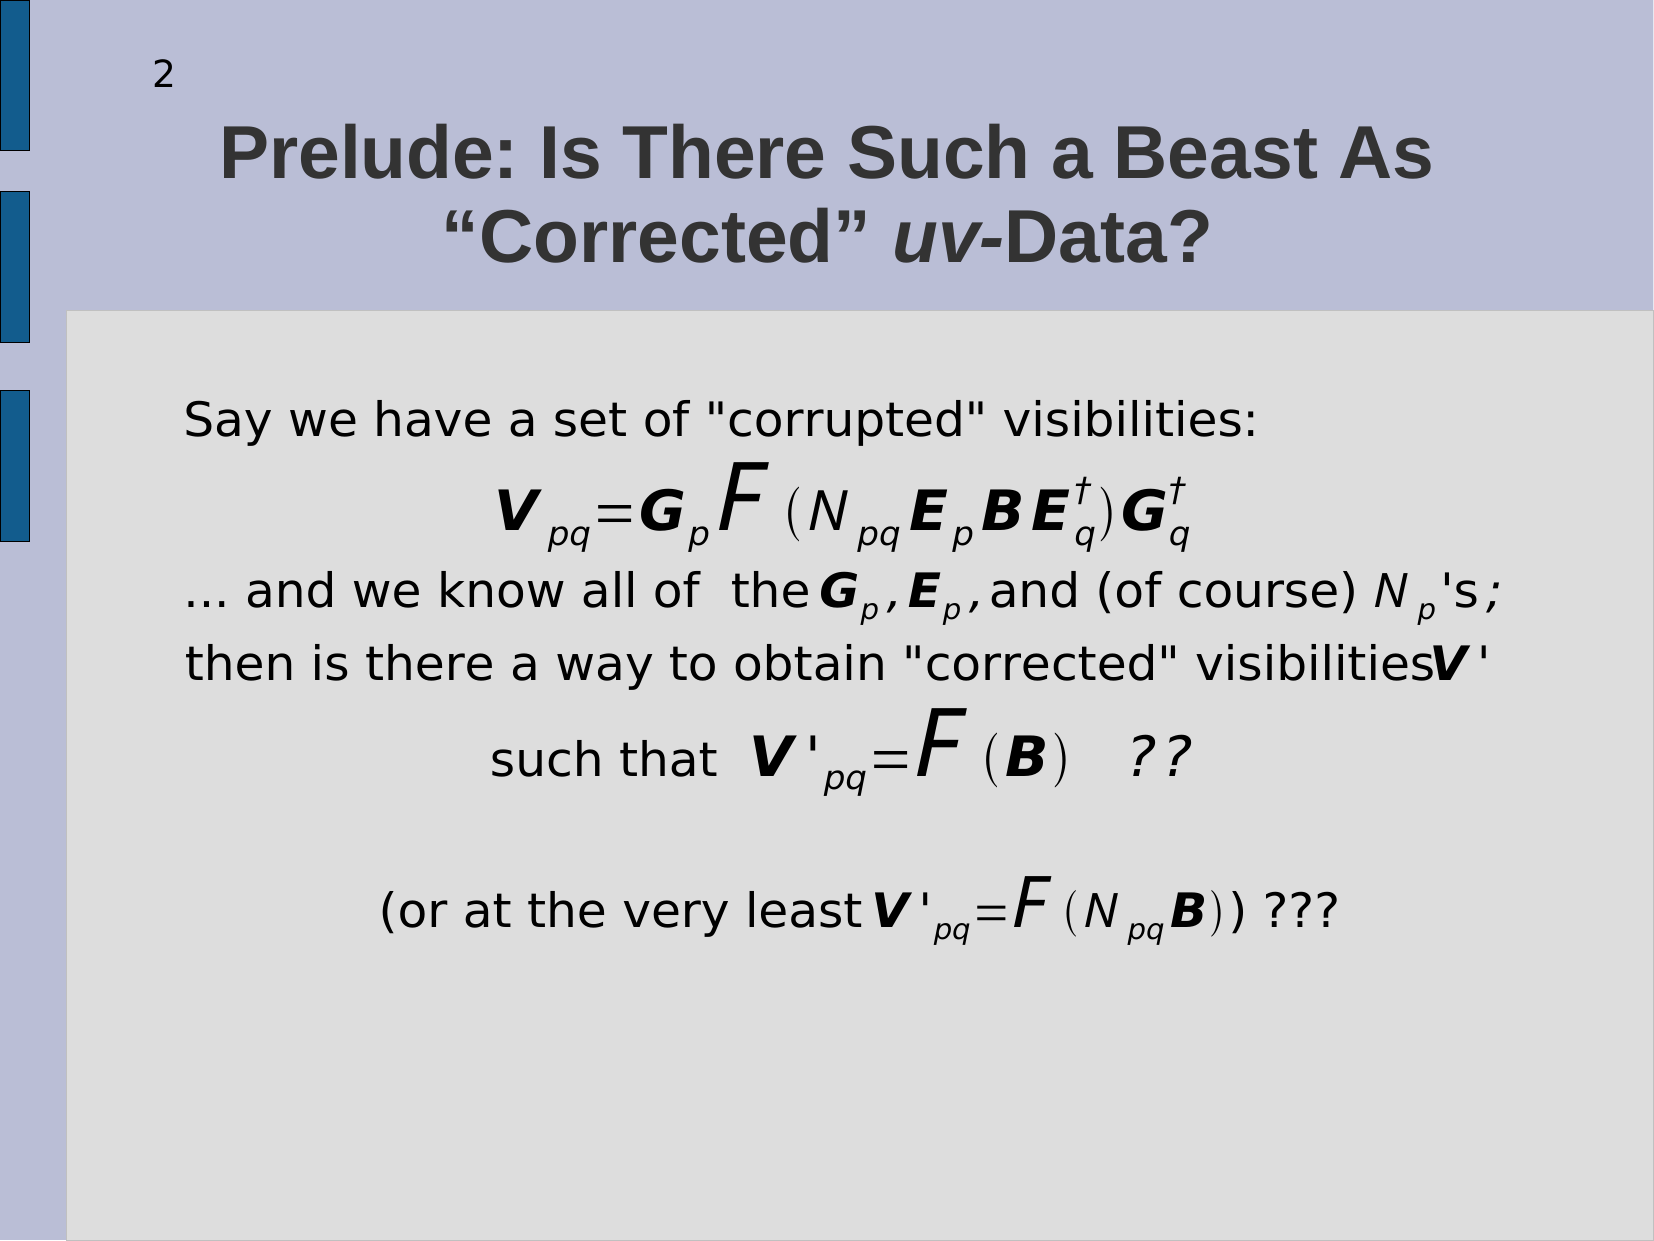

# Prelude: Is There Such a Beast As “Corrected” uv-Data?